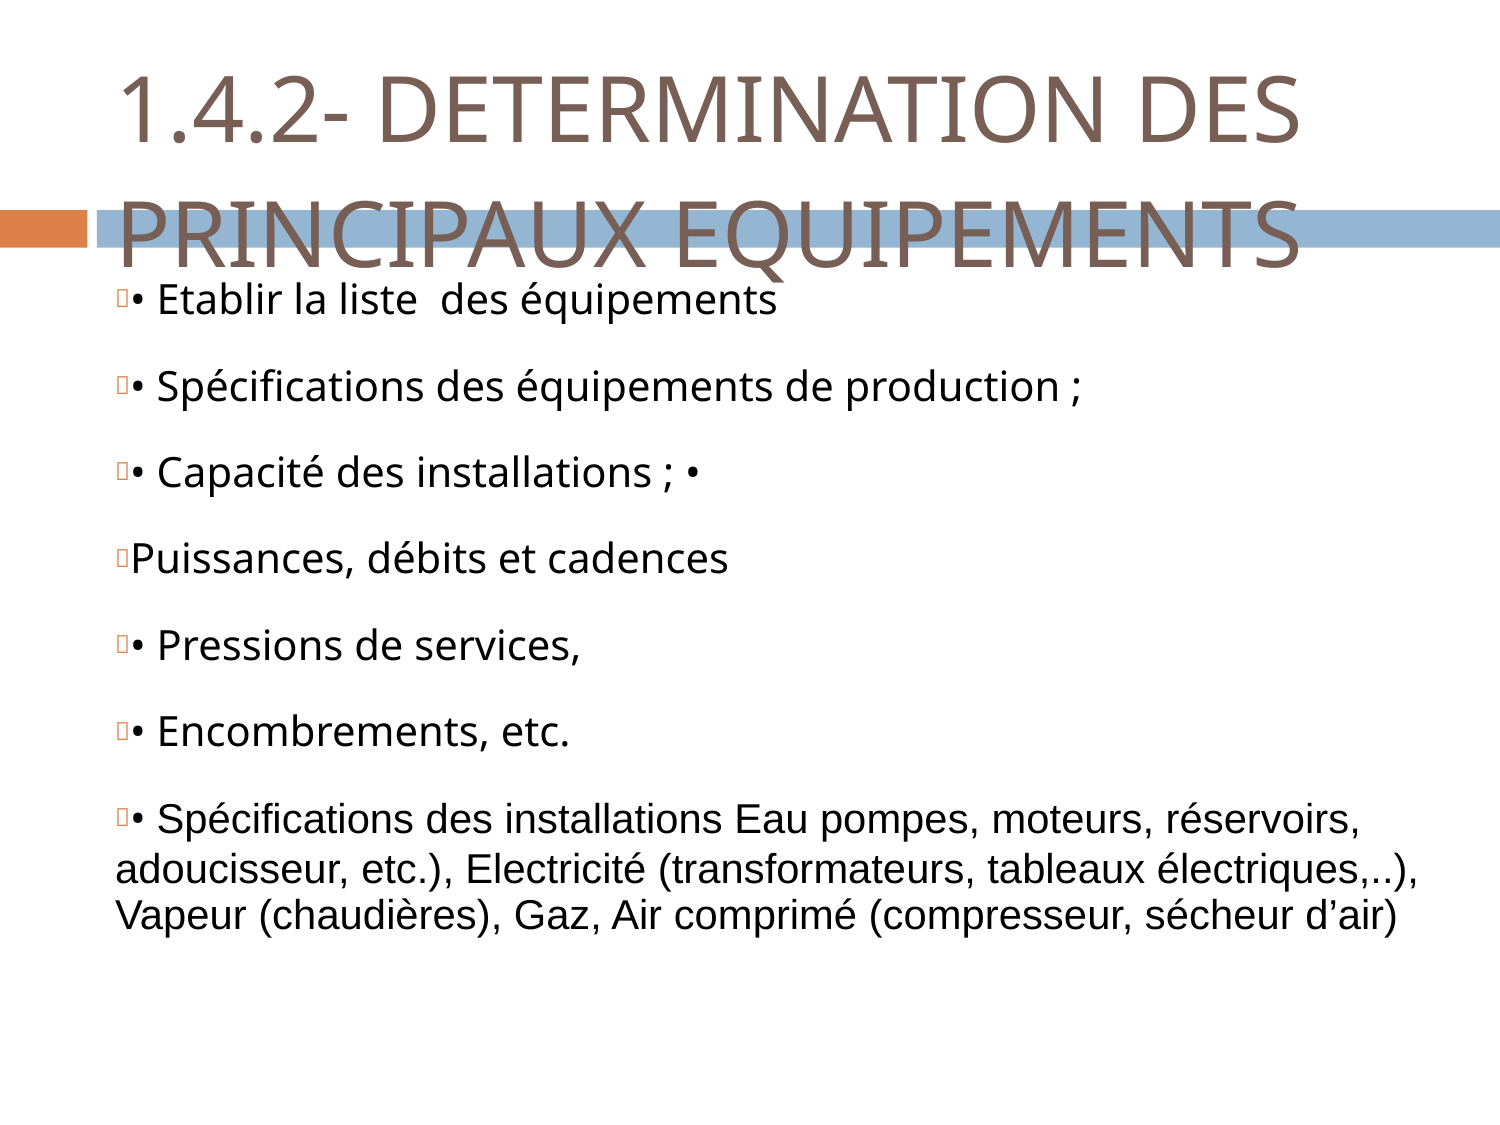

# 1.4.2- DETERMINATION DES PRINCIPAUX EQUIPEMENTS
• Etablir la liste des équipements
• Spécifications des équipements de production ;
• Capacité des installations ; •
Puissances, débits et cadences
• Pressions de services,
• Encombrements, etc.
• Spécifications des installations Eau pompes, moteurs, réservoirs, adoucisseur, etc.), Electricité (transformateurs, tableaux électriques,..), Vapeur (chaudières), Gaz, Air comprimé (compresseur, sécheur d’air)